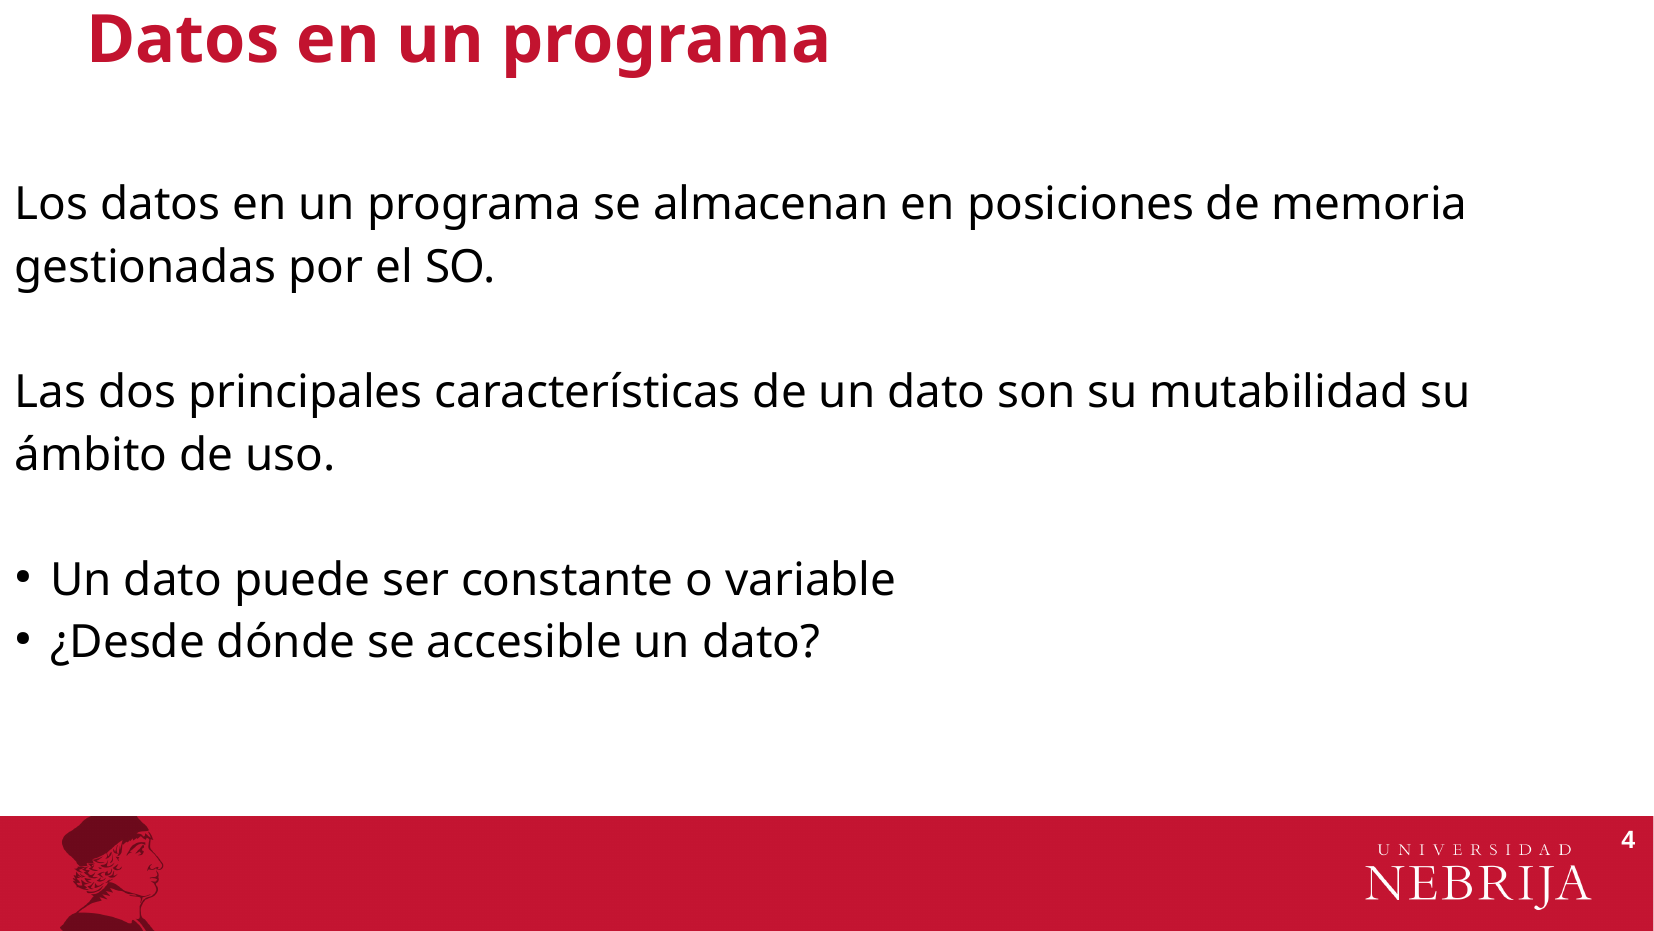

Datos en un programa
Los datos en un programa se almacenan en posiciones de memoria gestionadas por el SO.
Las dos principales características de un dato son su mutabilidad su ámbito de uso.
Un dato puede ser constante o variable
¿Desde dónde se accesible un dato?